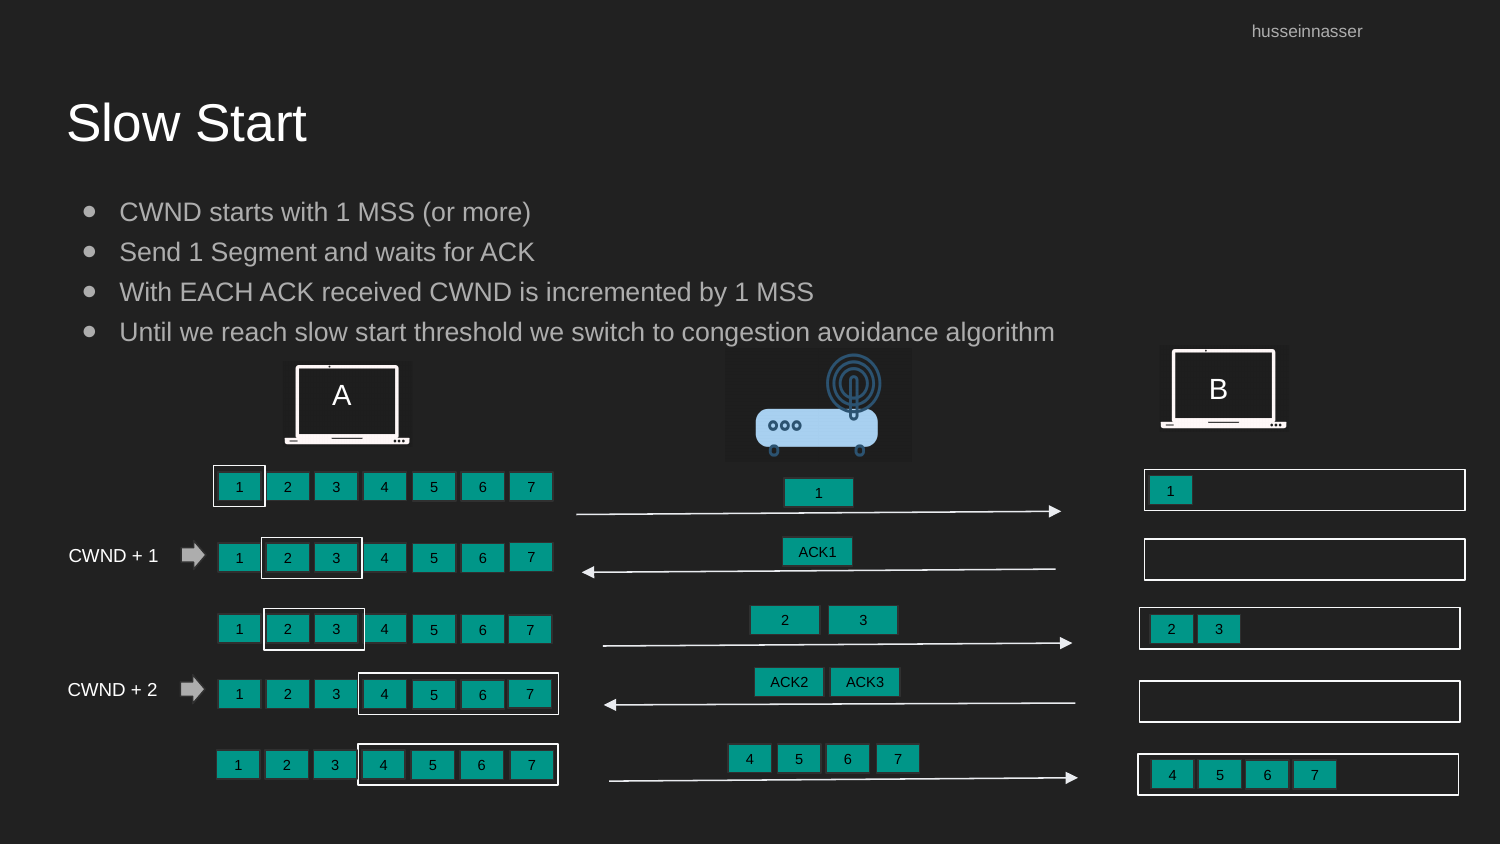

husseinnasser
# Slow Start
CWND starts with 1 MSS (or more)
Send 1 Segment and waits for ACK
With EACH ACK received CWND is incremented by 1 MSS
Until we reach slow start threshold we switch to congestion avoidance algorithm
B
A
1
2
3
4
5
6
7
1
1
CWND + 1
ACK1
7
1
2
3
4
5
6
2
3
1
2
3
4
2
3
5
6
7
CWND + 2
ACK2
ACK3
7
1
2
3
4
5
6
4
5
6
7
1
2
3
4
5
6
7
4
5
6
7